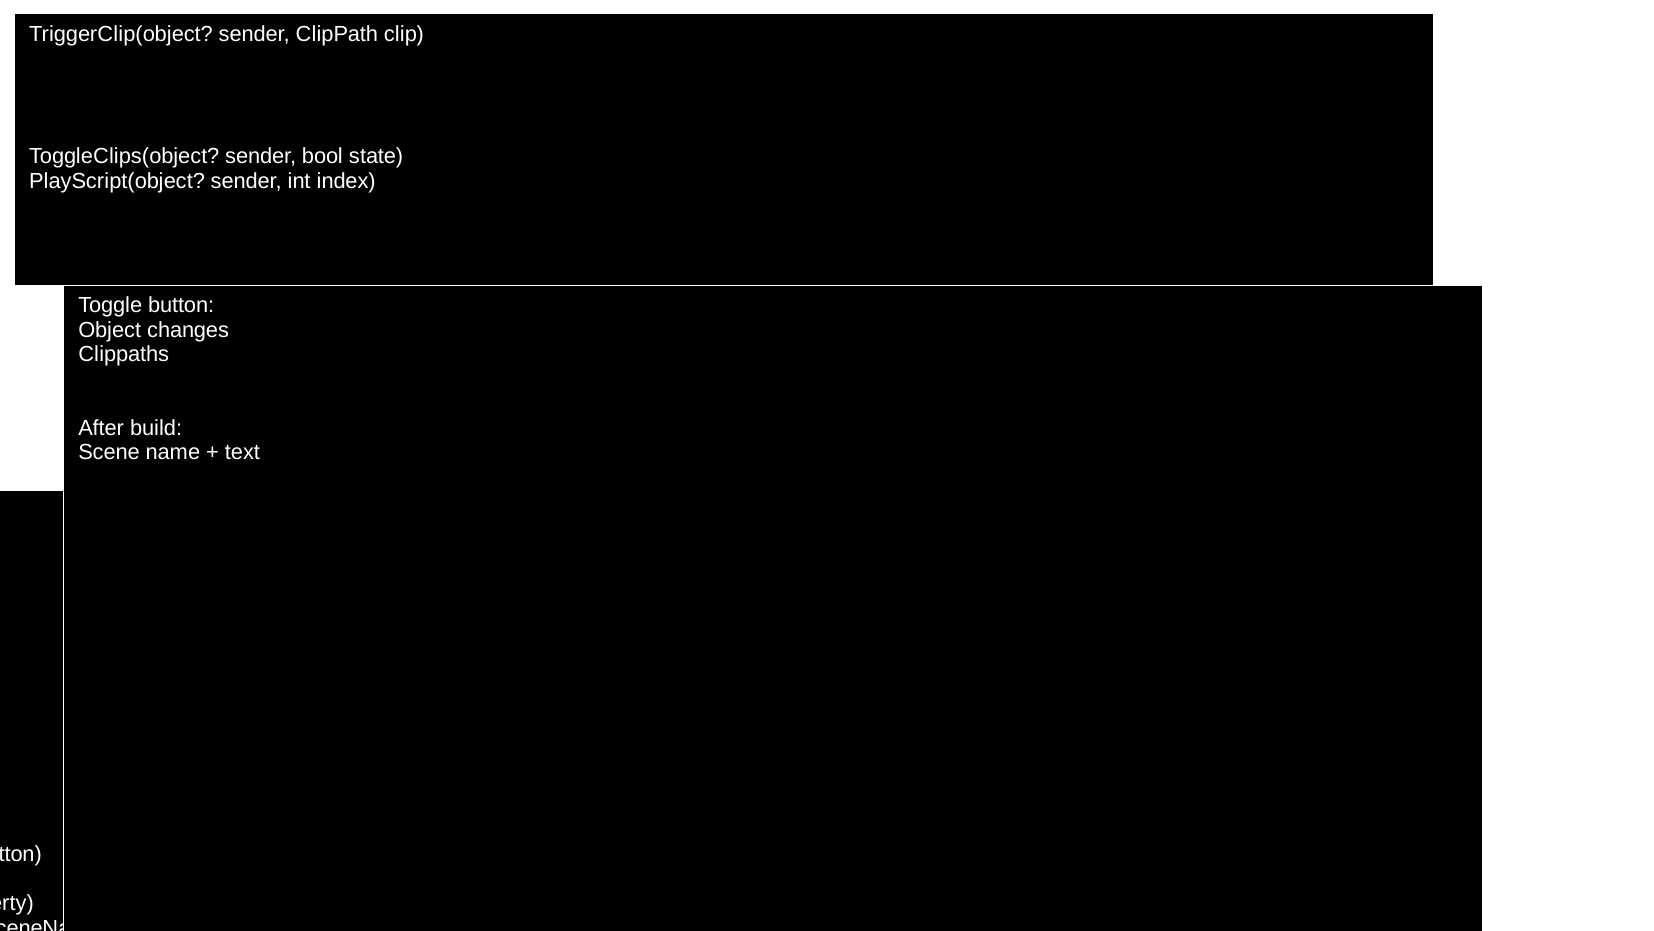

TriggerClip(object? sender, ClipPath clip)
ToggleClips(object? sender, bool state)
PlayScript(object? sender, int index)
Toggle button:
Object changes
Clippaths
After build:
Scene name + text
OperatorButton : Button{}
Script_Button : OperatorButton{
List<Scene> Scenes
}
Toggle_Button : OperatorButton{
String Text
String SceneName
}
Section{
ButtonType (can be Toggle_Button or Script_Button)
String Text (to expose Toggle_Button.Text property)
String SceneName (to expose Toggle_Button.SceneName property)
List<Scene> Scenes (to expose Script_Button.Scenes property)
Condition Condition
OperatorButton Button
}
Logic_Button : Control{
List<Section> Buttons
}